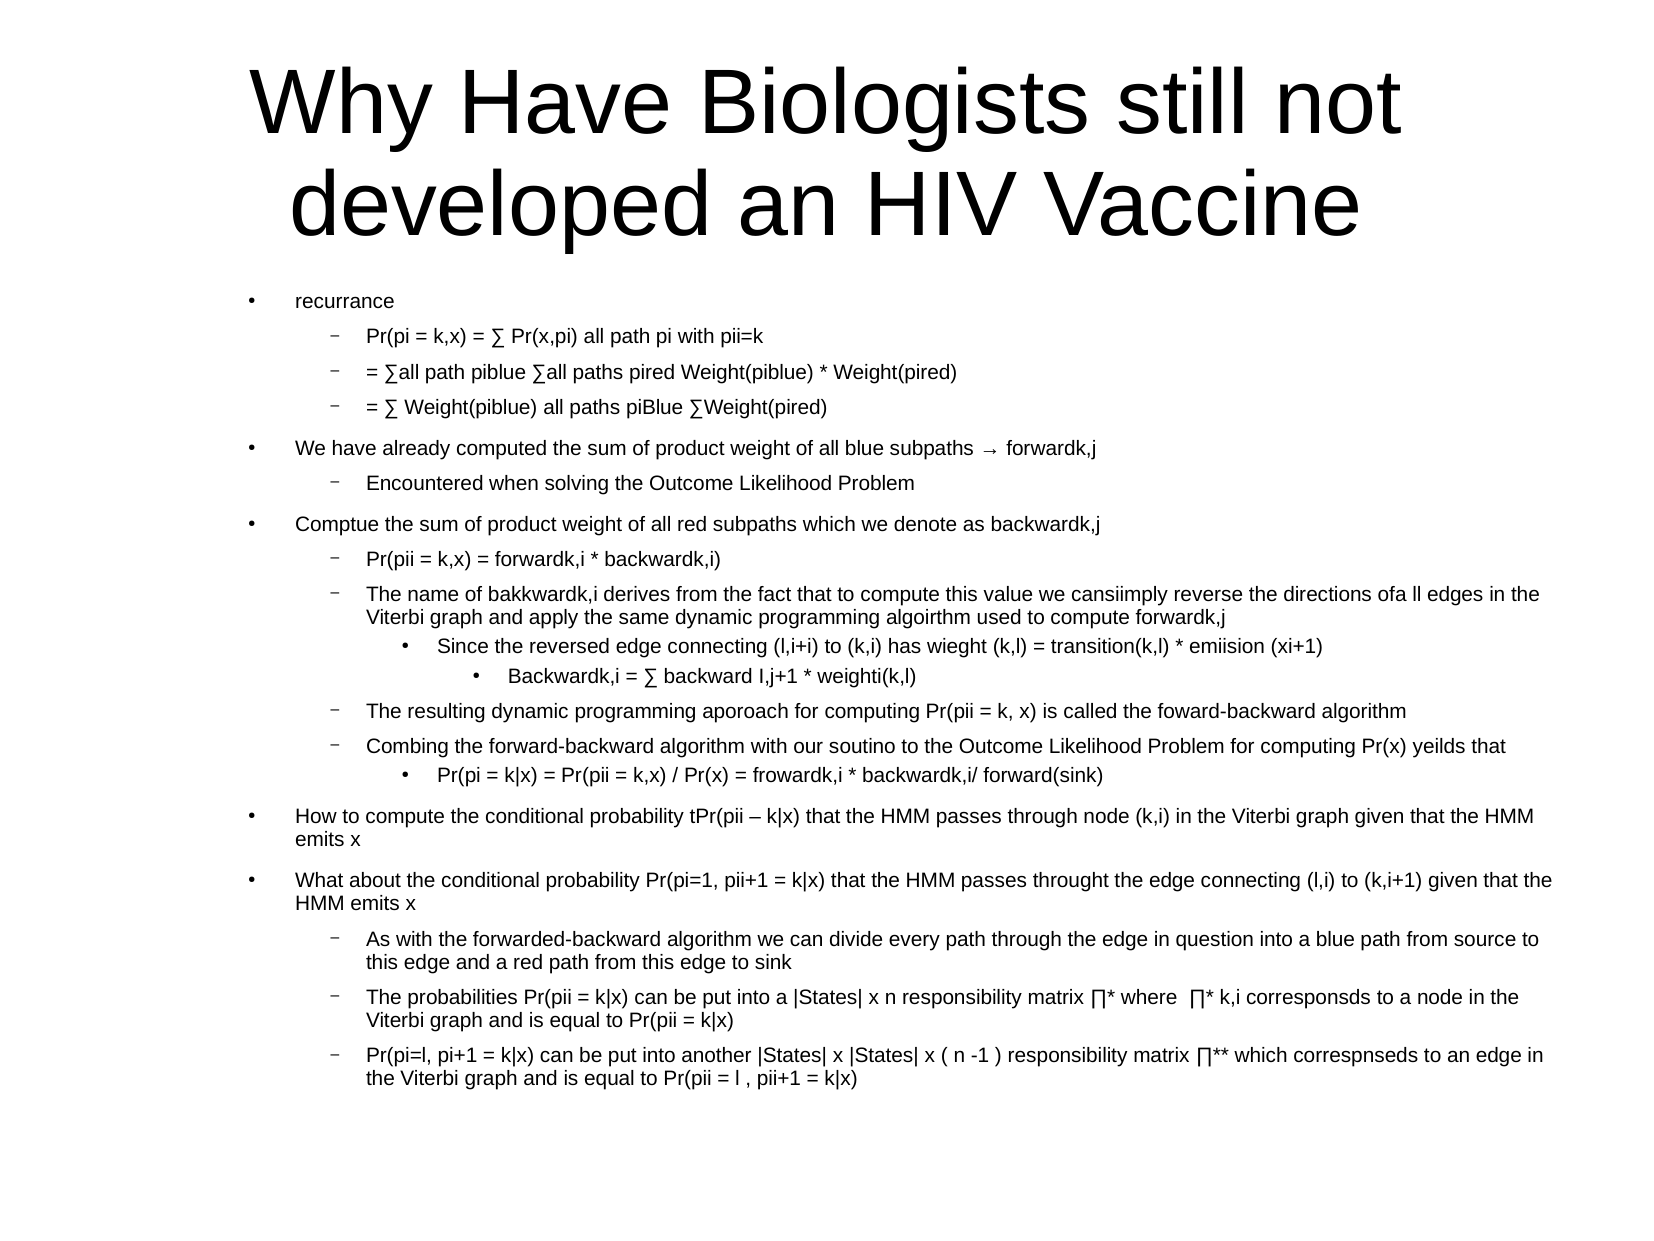

# Why Have Biologists still not developed an HIV Vaccine
recurrance
Pr(pi = k,x) = ∑ Pr(x,pi) all path pi with pii=k
= ∑all path piblue ∑all paths pired Weight(piblue) * Weight(pired)
= ∑ Weight(piblue) all paths piBlue ∑Weight(pired)
We have already computed the sum of product weight of all blue subpaths → forwardk,j
Encountered when solving the Outcome Likelihood Problem
Comptue the sum of product weight of all red subpaths which we denote as backwardk,j
Pr(pii = k,x) = forwardk,i * backwardk,i)
The name of bakkwardk,i derives from the fact that to compute this value we cansiimply reverse the directions ofa ll edges in the Viterbi graph and apply the same dynamic programming algoirthm used to compute forwardk,j
Since the reversed edge connecting (l,i+i) to (k,i) has wieght (k,l) = transition(k,l) * emiision (xi+1)
Backwardk,i = ∑ backward I,j+1 * weighti(k,l)
The resulting dynamic programming aporoach for computing Pr(pii = k, x) is called the foward-backward algorithm
Combing the forward-backward algorithm with our soutino to the Outcome Likelihood Problem for computing Pr(x) yeilds that
Pr(pi = k|x) = Pr(pii = k,x) / Pr(x) = frowardk,i * backwardk,i/ forward(sink)
How to compute the conditional probability tPr(pii – k|x) that the HMM passes through node (k,i) in the Viterbi graph given that the HMM emits x
What about the conditional probability Pr(pi=1, pii+1 = k|x) that the HMM passes throught the edge connecting (l,i) to (k,i+1) given that the HMM emits x
As with the forwarded-backward algorithm we can divide every path through the edge in question into a blue path from source to this edge and a red path from this edge to sink
The probabilities Pr(pii = k|x) can be put into a |States| x n responsibility matrix ∏* where ∏* k,i corresponsds to a node in the Viterbi graph and is equal to Pr(pii = k|x)
Pr(pi=l, pi+1 = k|x) can be put into another |States| x |States| x ( n -1 ) responsibility matrix ∏** which correspnseds to an edge in the Viterbi graph and is equal to Pr(pii = l , pii+1 = k|x)